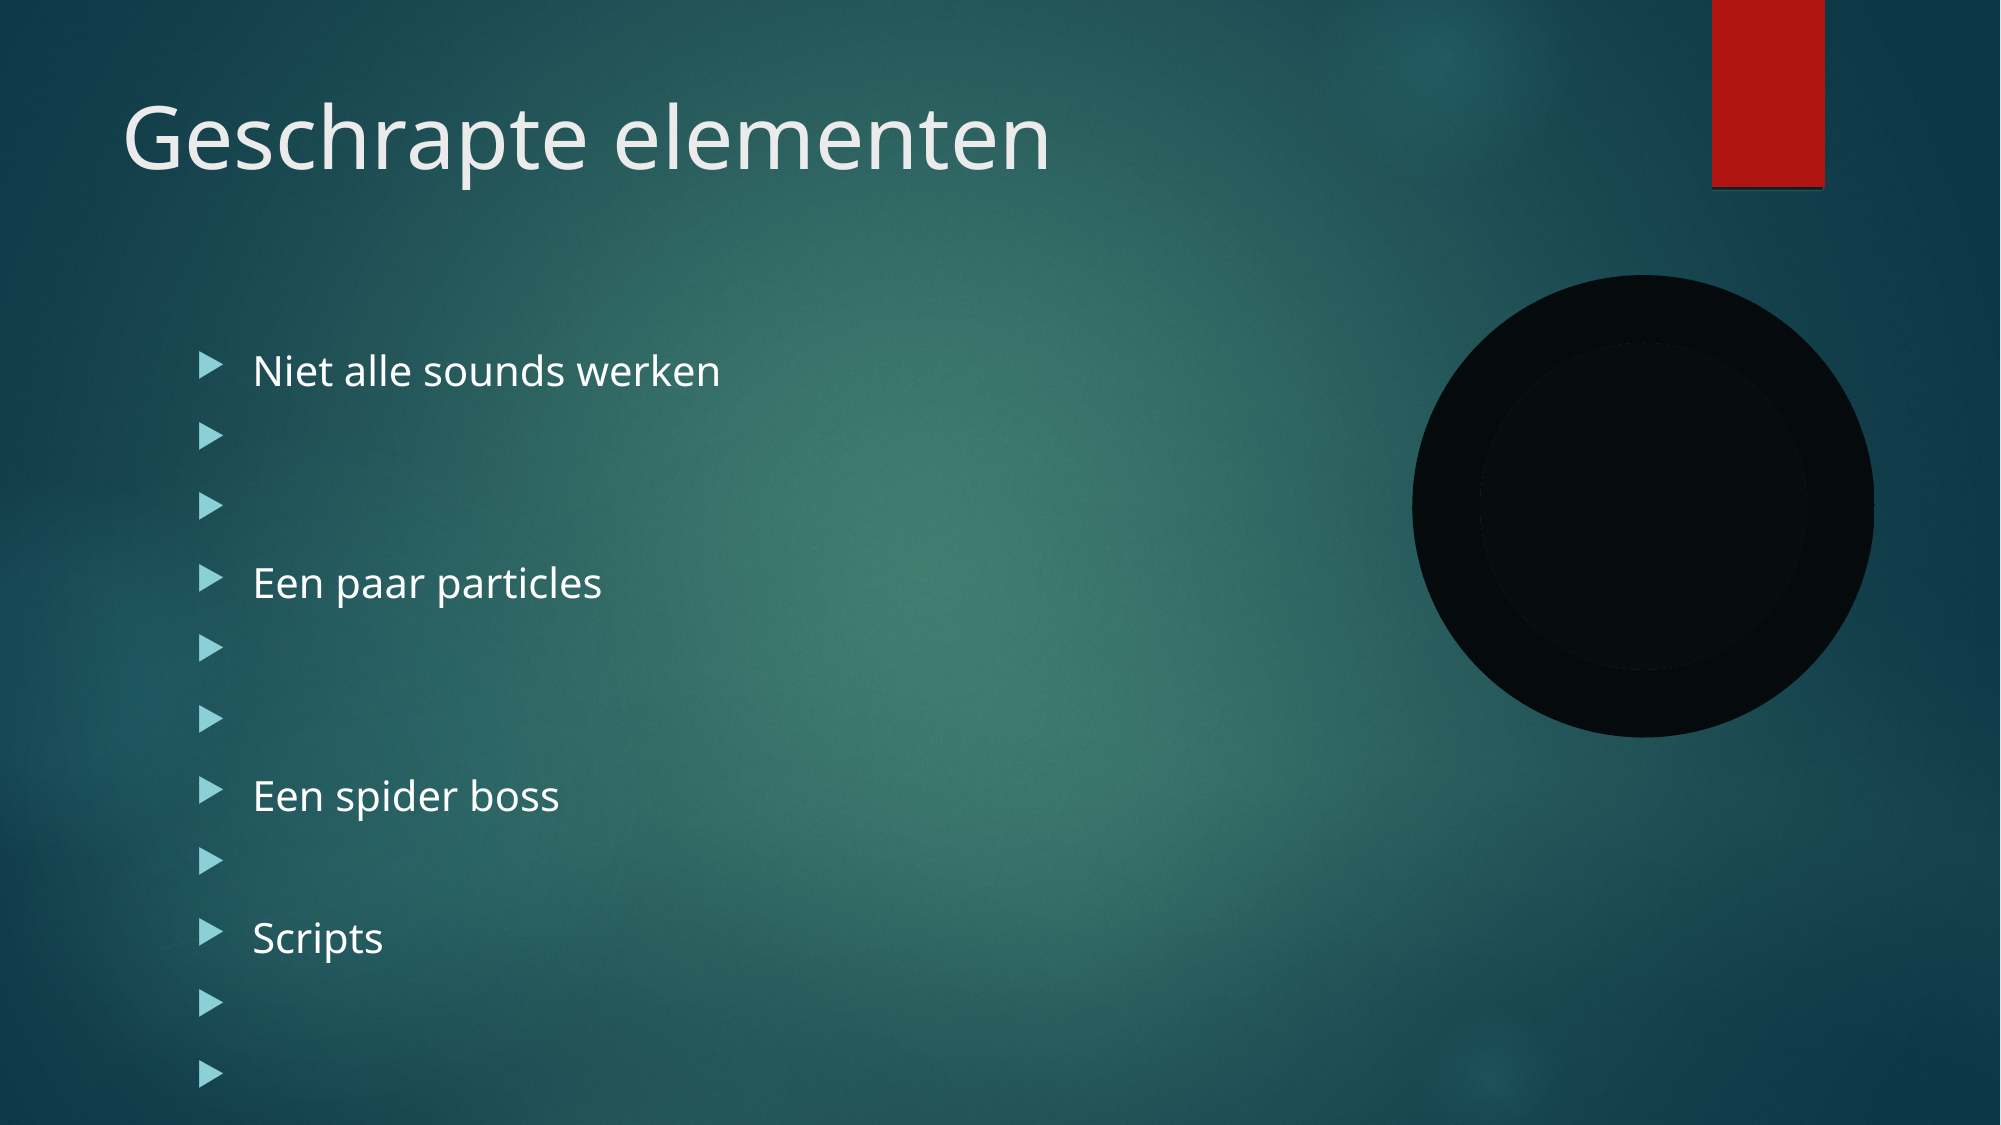

# Geschrapte elementen
Niet alle sounds werken
Een paar particles
Een spider boss
Scripts